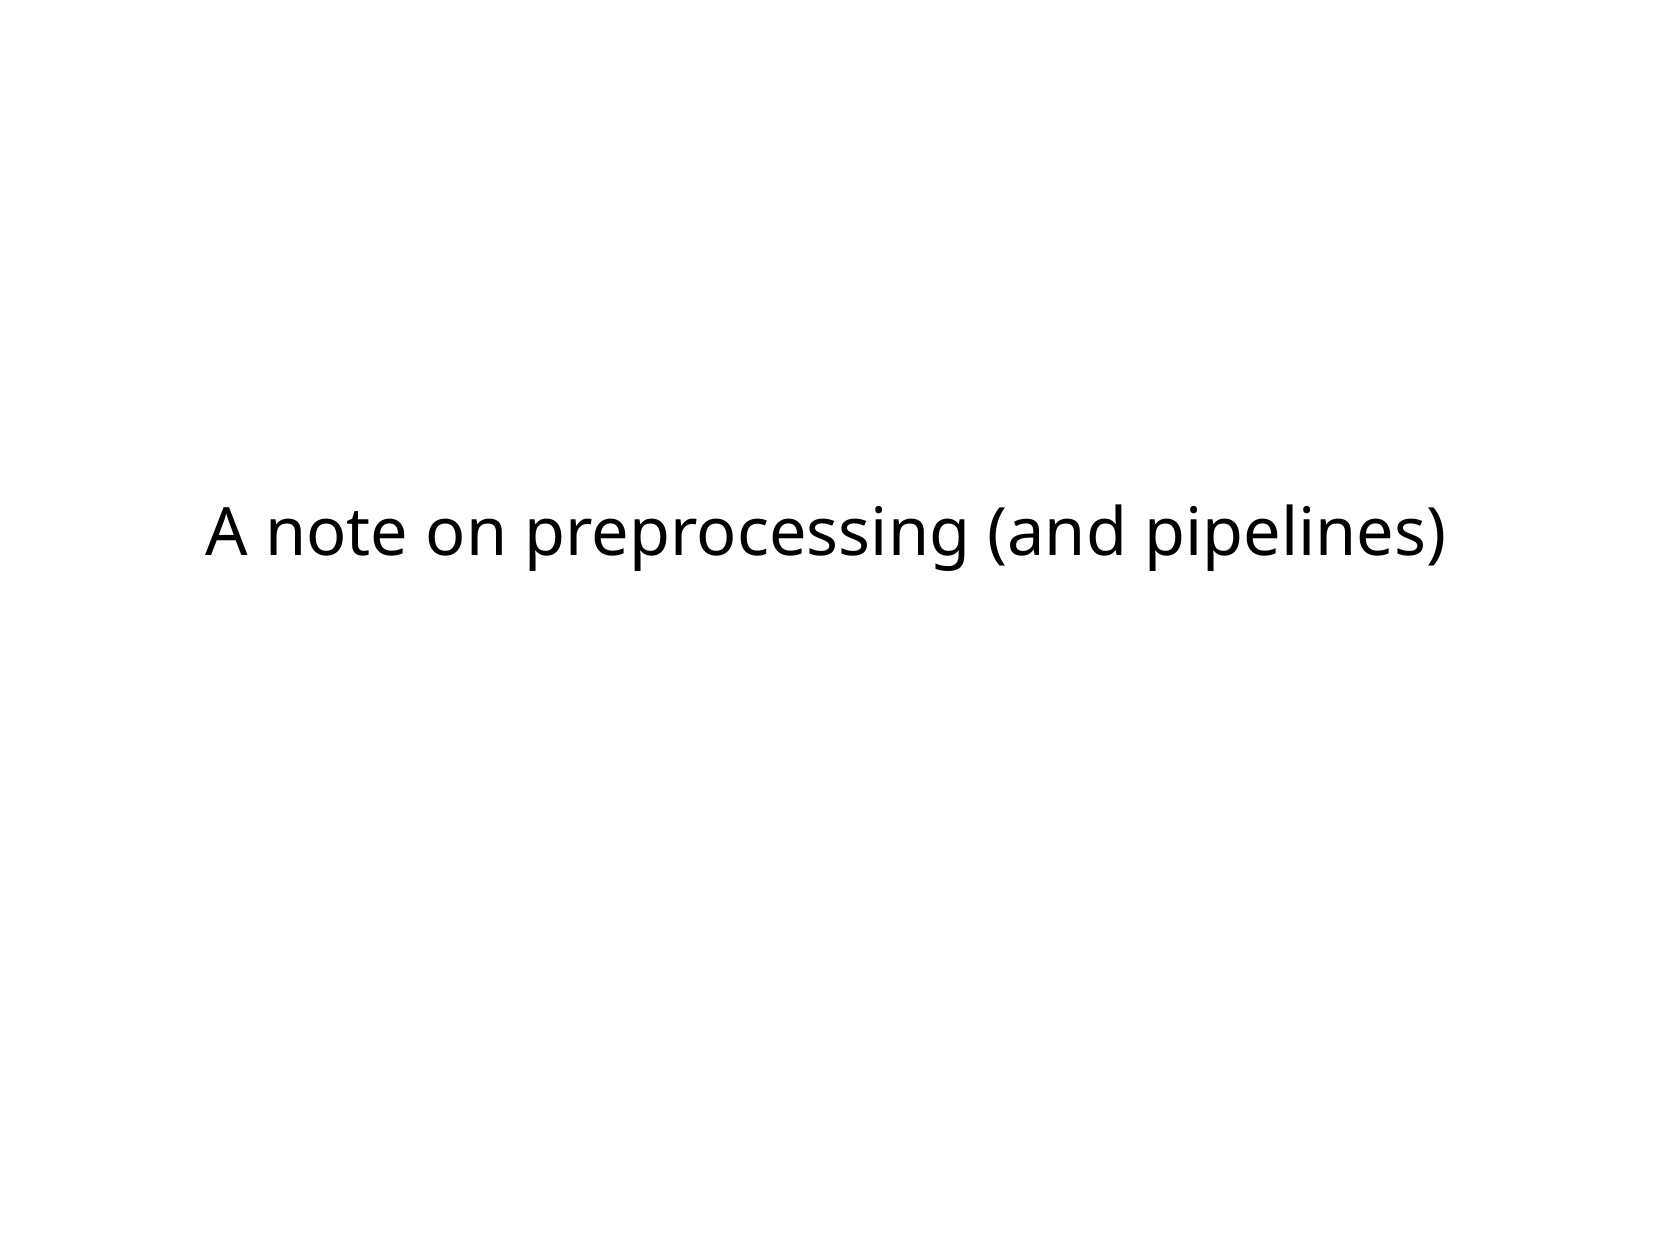

# A note on preprocessing (and pipelines)